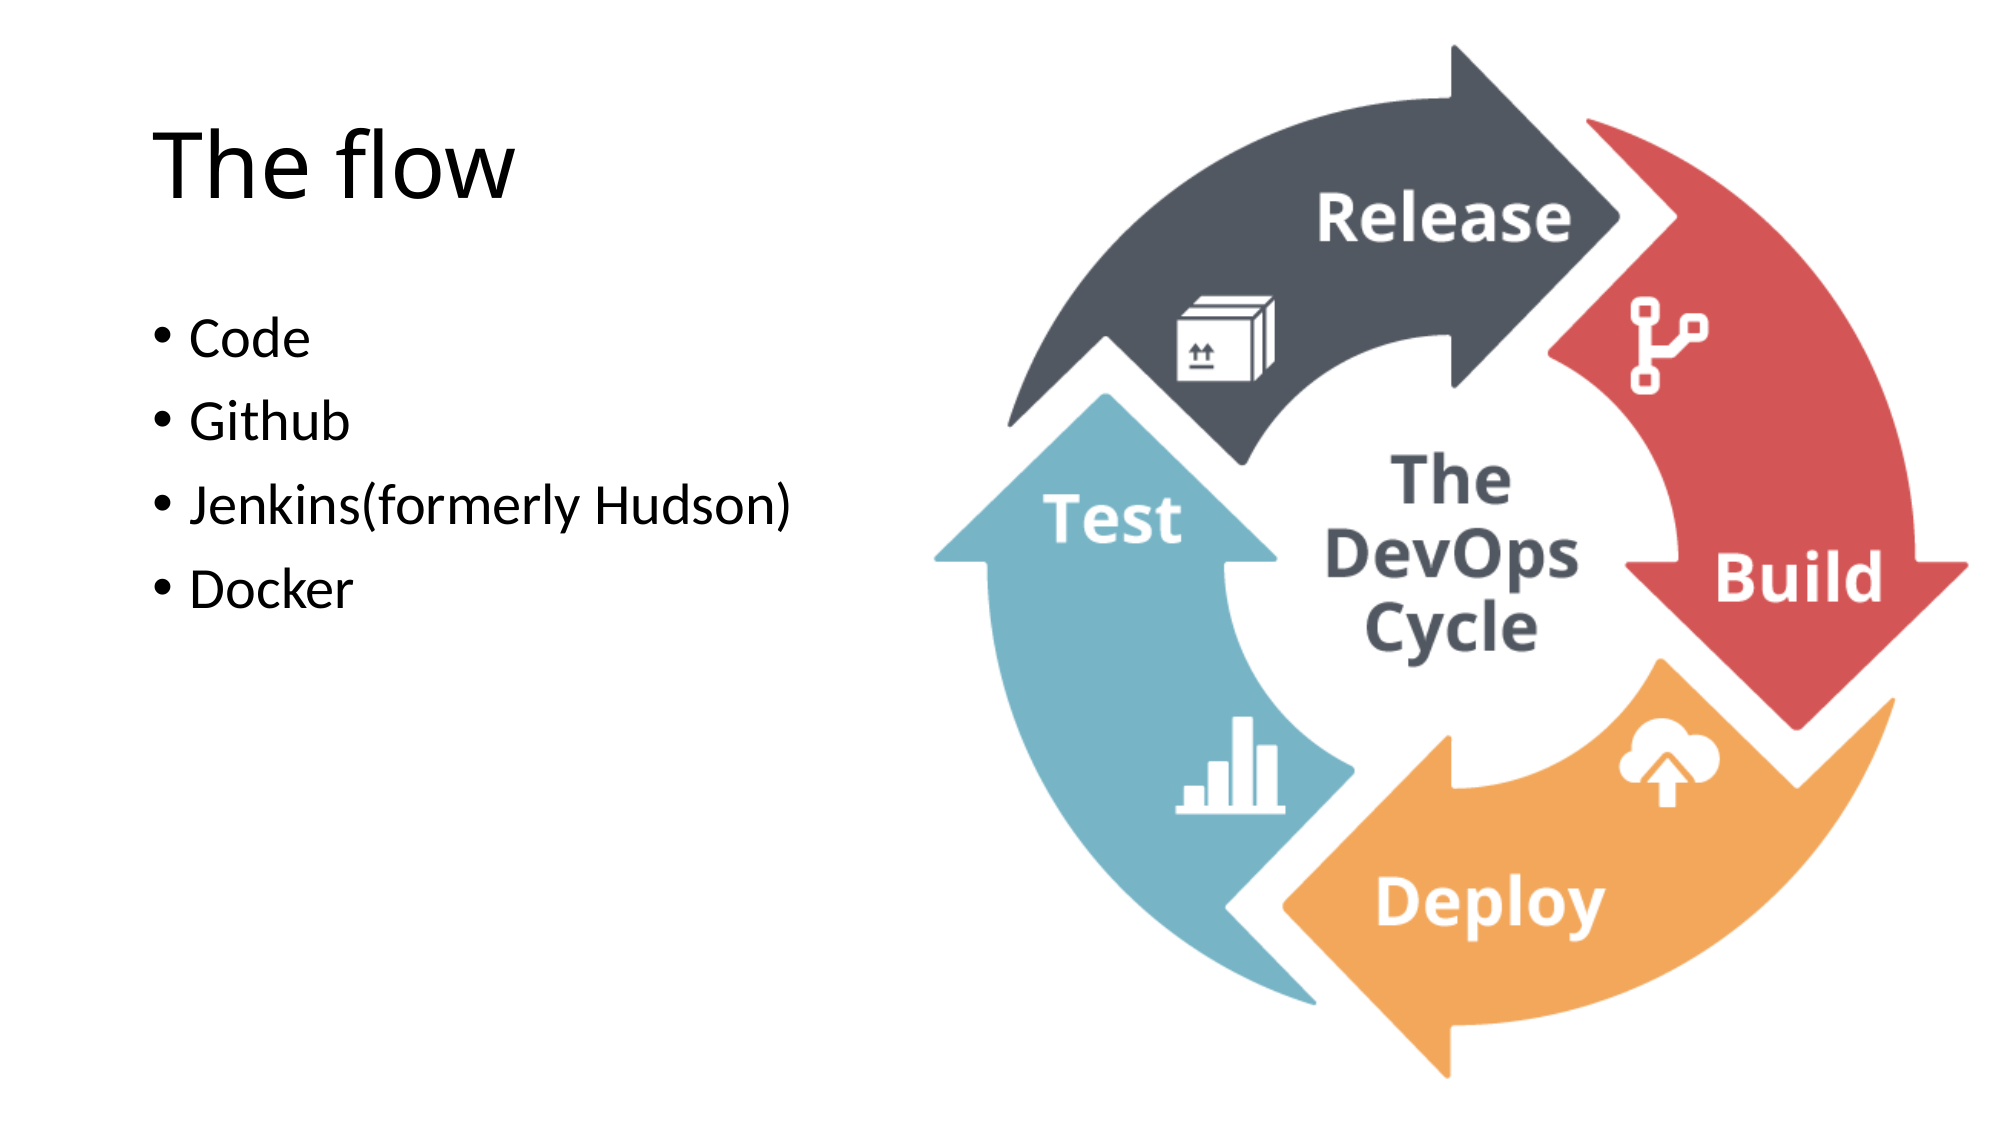

# The flow
Code
Github
Jenkins(formerly Hudson)
Docker